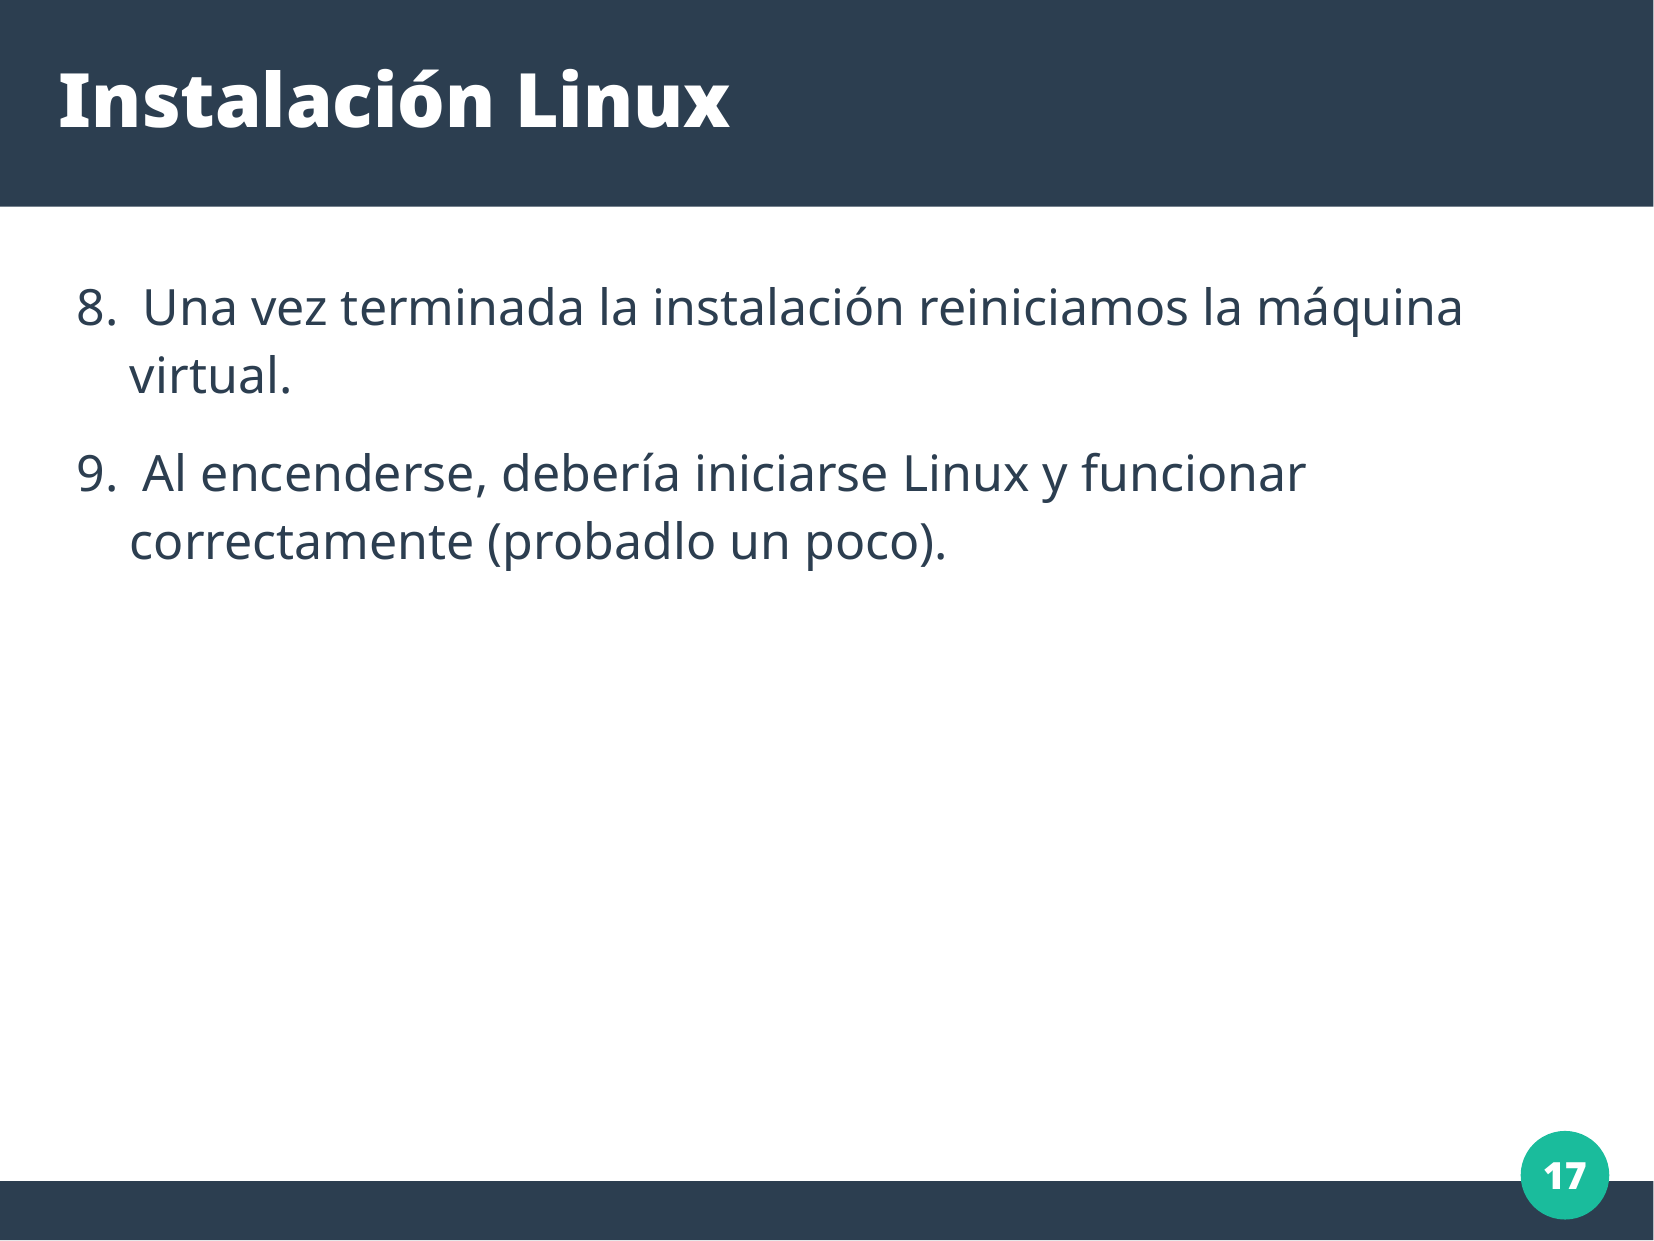

# Instalación Linux
 Una vez terminada la instalación reiniciamos la máquina virtual.
 Al encenderse, debería iniciarse Linux y funcionar correctamente (probadlo un poco).
17